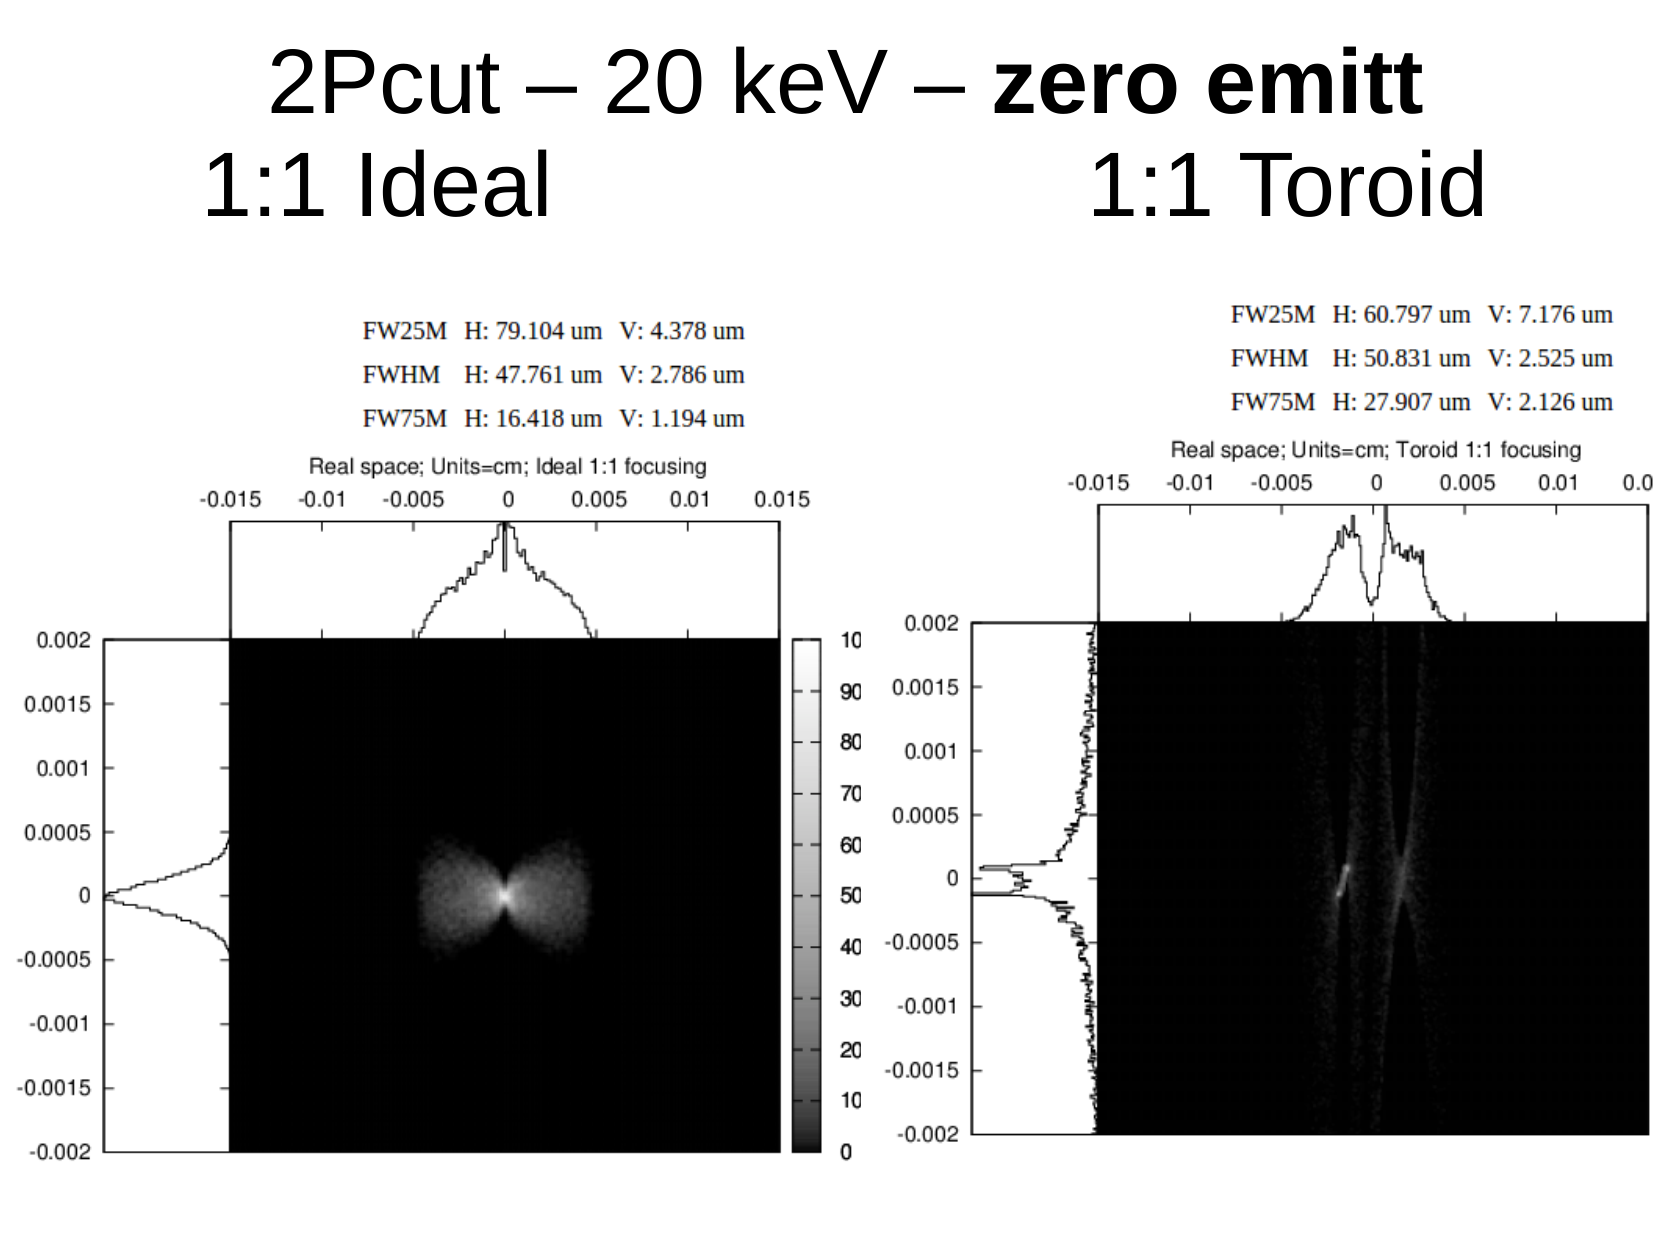

# 2Pcut – 20 keV – zero emitt 1:1 Ideal 1:1 Toroid